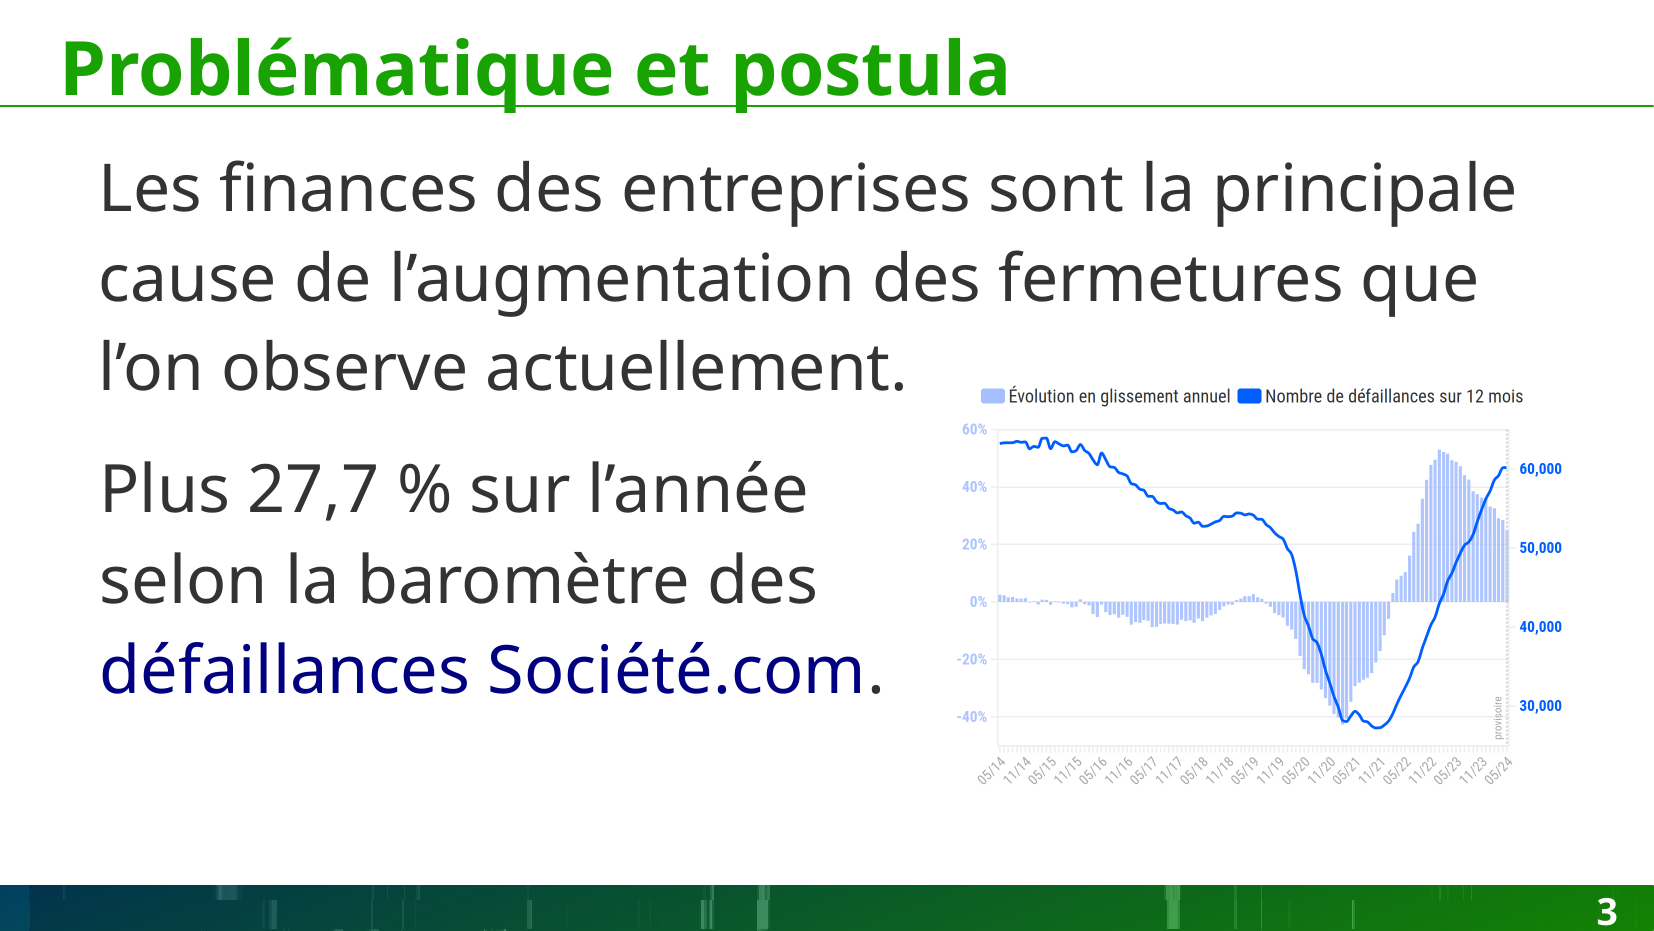

# Problématique et postula
Les finances des entreprises sont la principale cause de l’augmentation des fermetures que l’on observe actuellement.
Plus 27,7 % sur l’année selon la baromètre des défaillances Société.com.
3